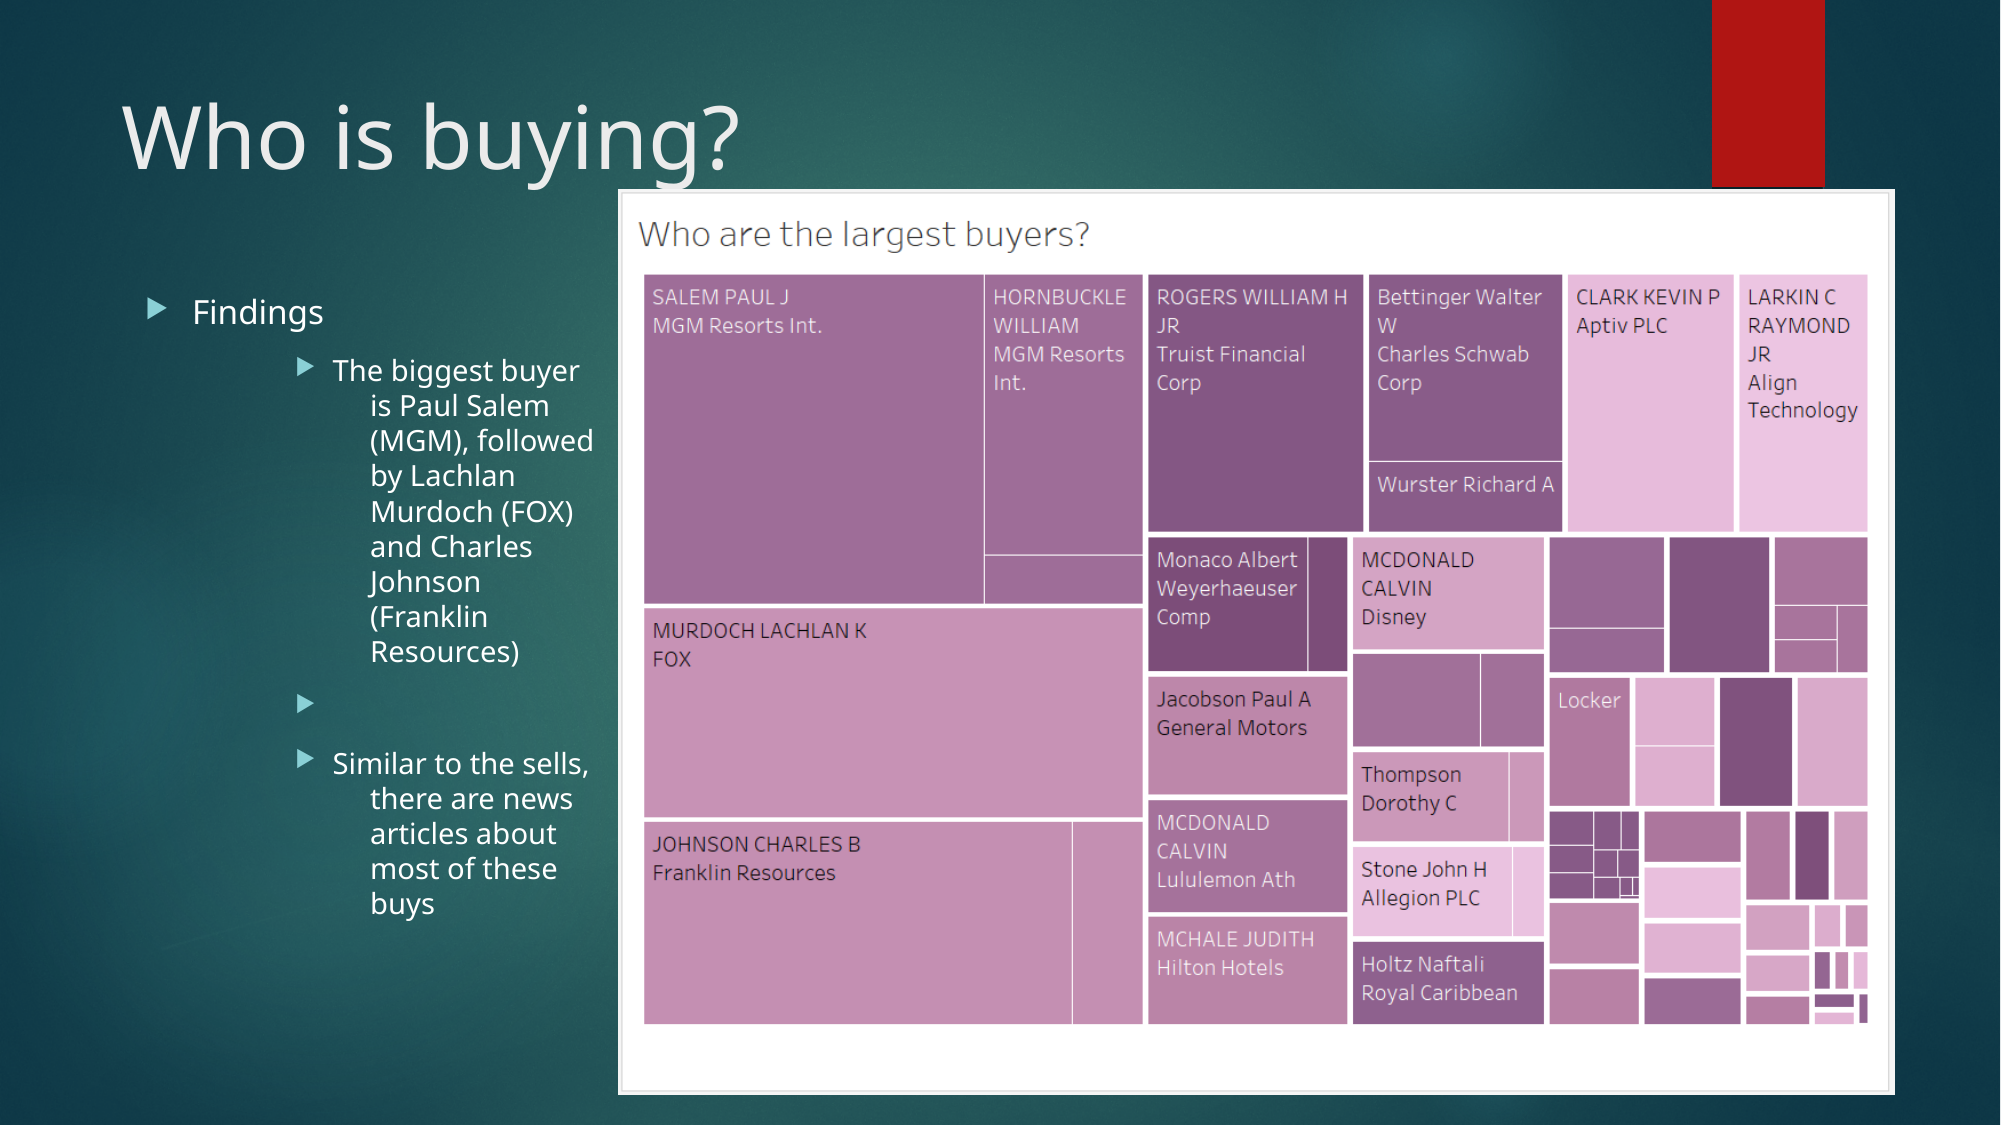

# Who is buying?
Findings
The biggest buyer is Paul Salem (MGM), followed by Lachlan Murdoch (FOX) and Charles Johnson (Franklin Resources)
Similar to the sells, there are news articles about most of these buys